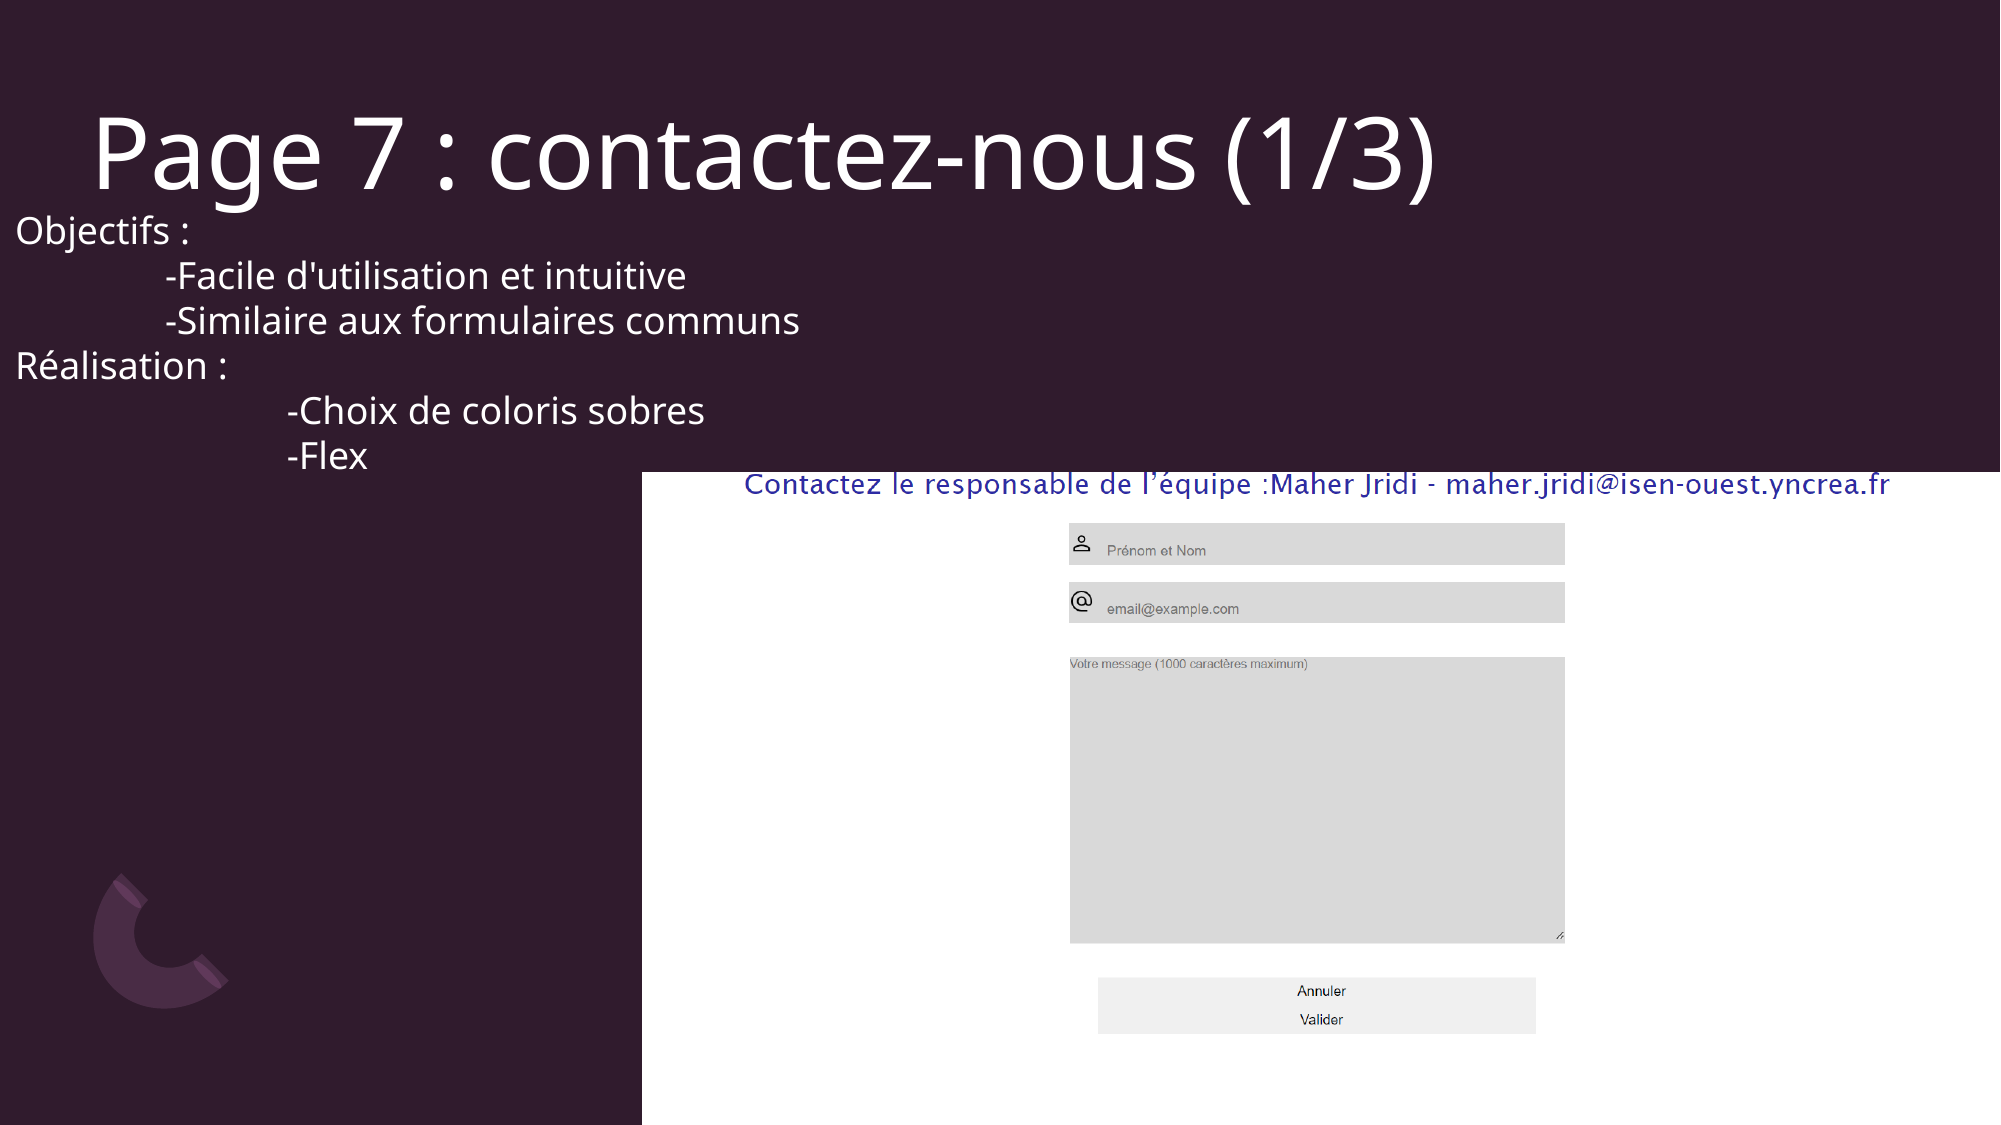

# Page 7 : contactez-nous (1/3)
Objectifs :
-Facile d'utilisation et intuitive
-Similaire aux formulaires communs
Réalisation :
-Choix de coloris sobres
-Flex